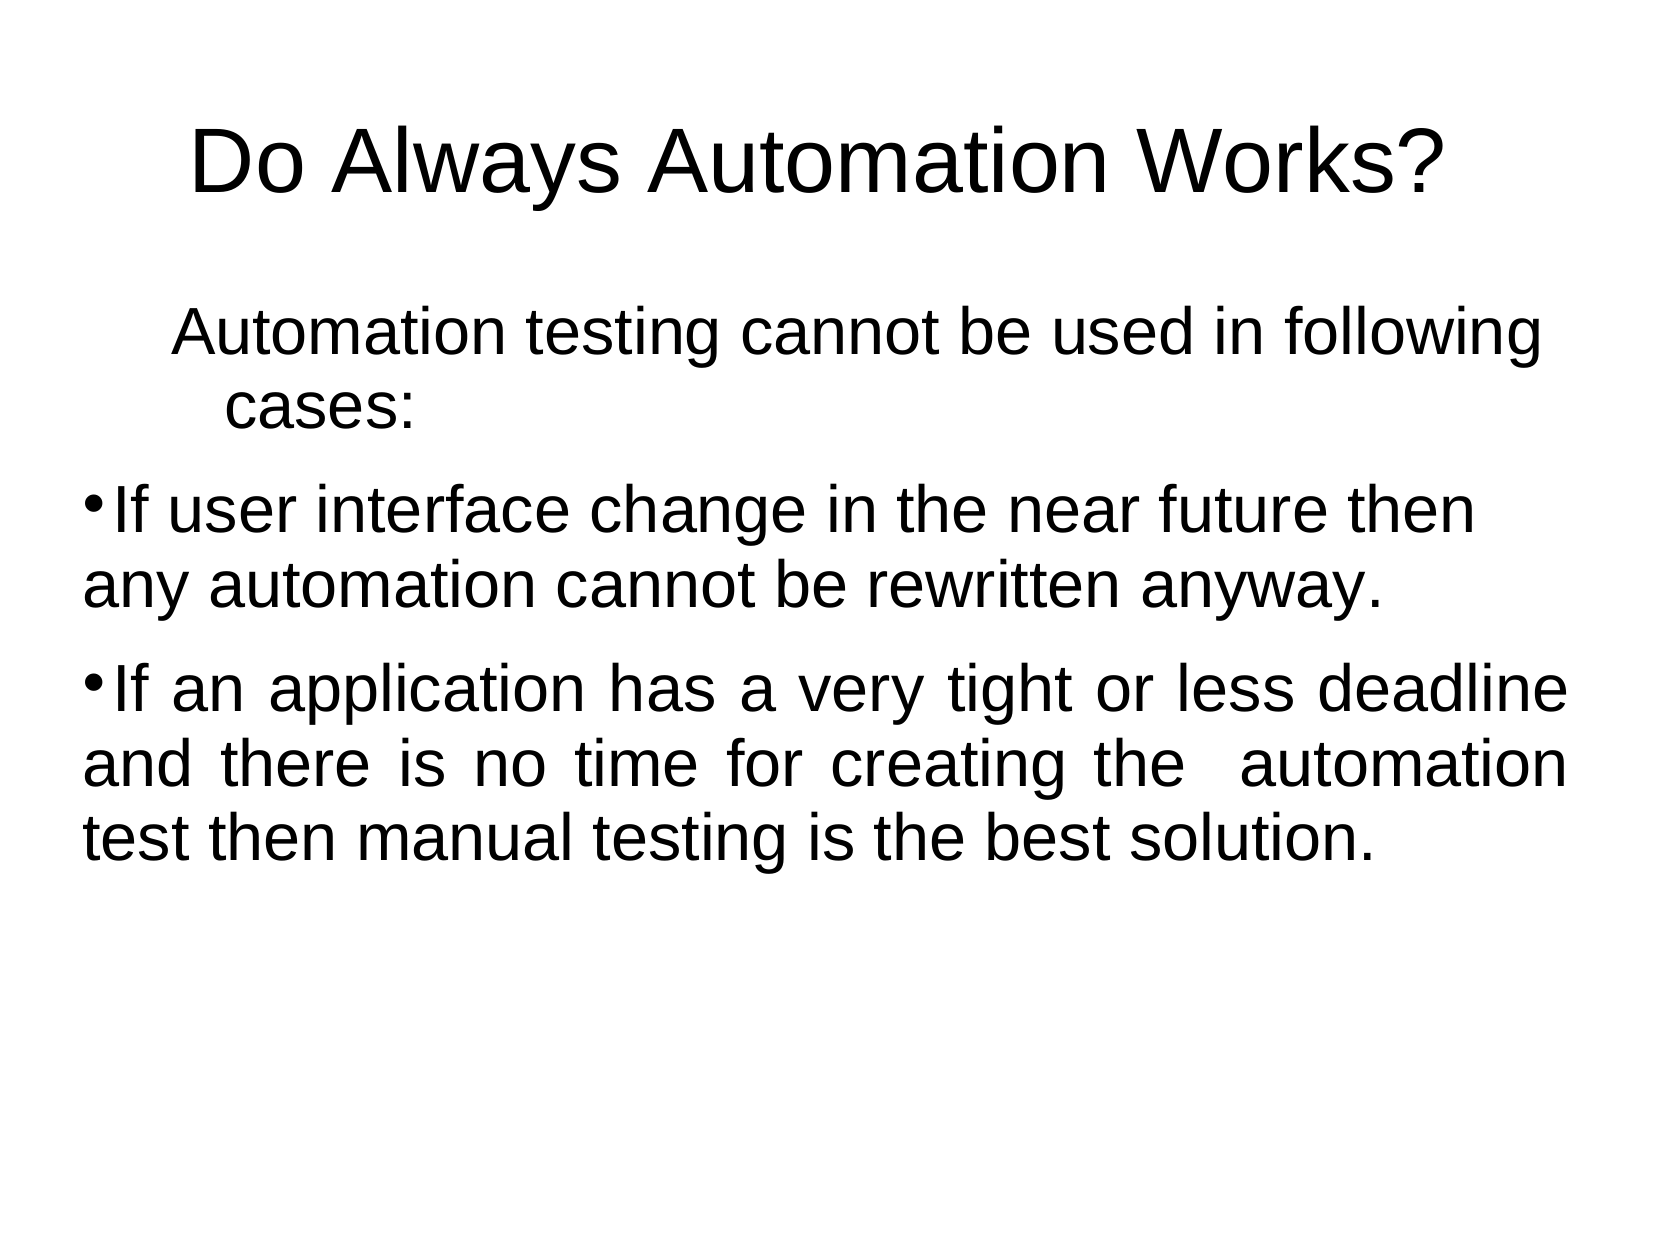

# Do Always Automation Works?
Automation testing cannot be used in following cases:
If user interface change in the near future then any automation cannot be rewritten anyway.
If an application has a very tight or less deadline and there is no time for creating the automation test then manual testing is the best solution.